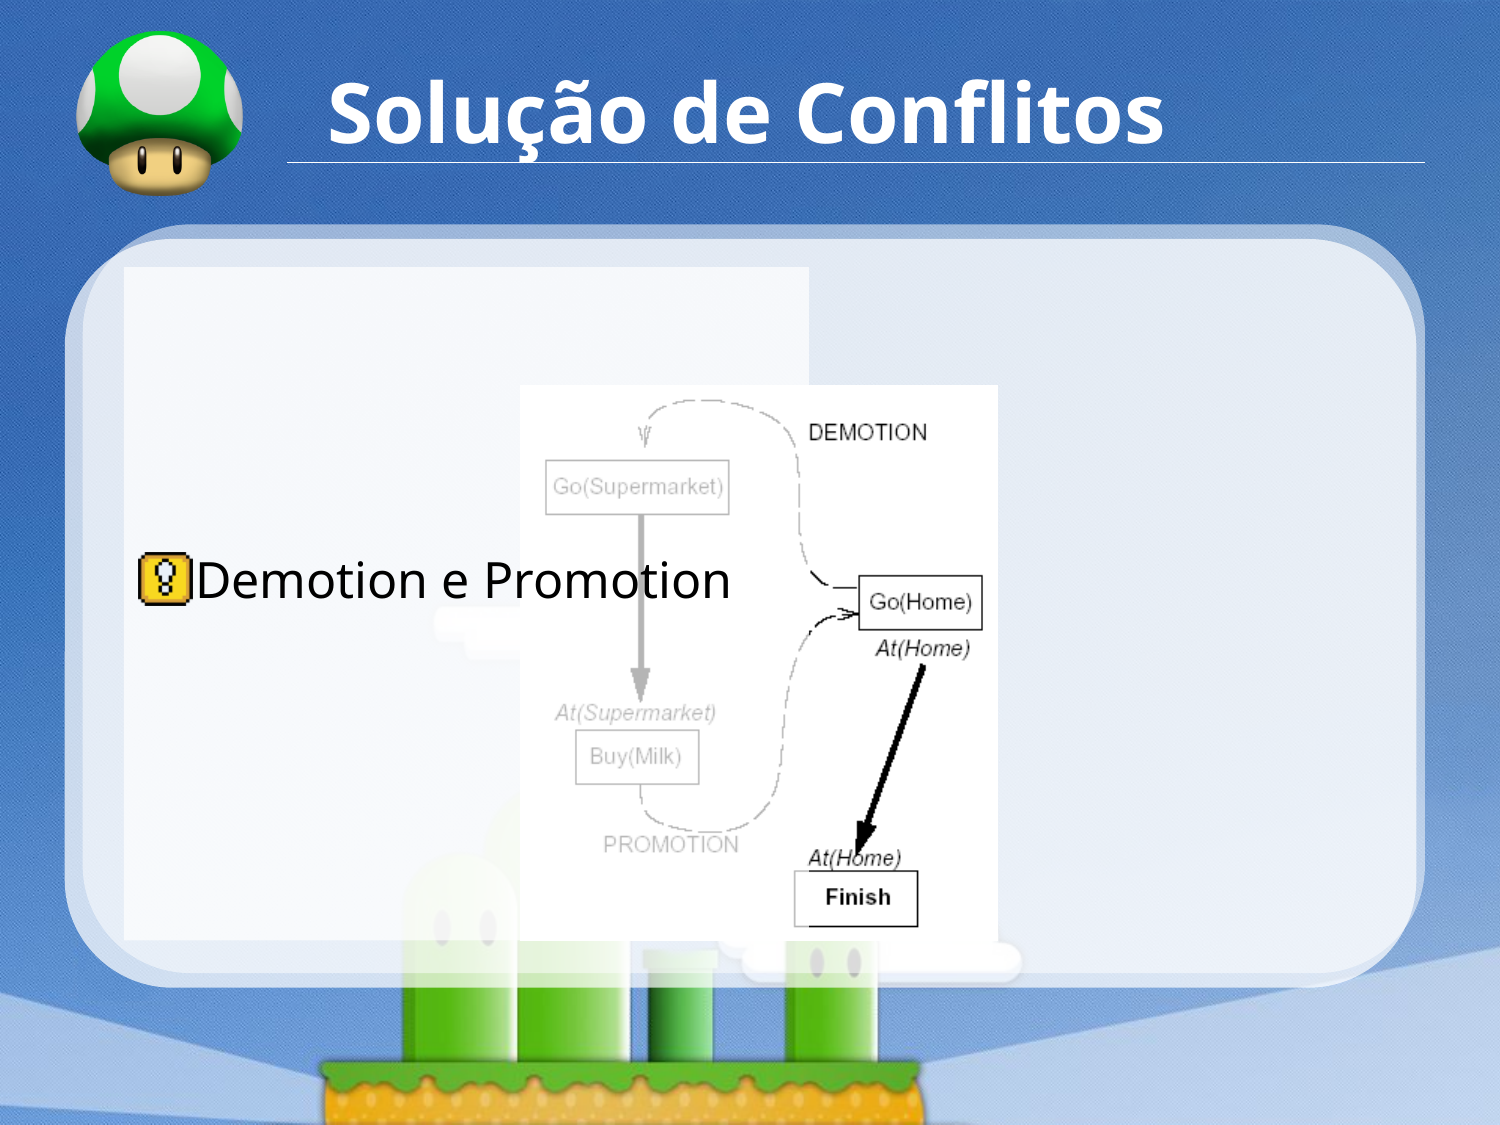

# Solução de Conflitos
Demotion e Promotion